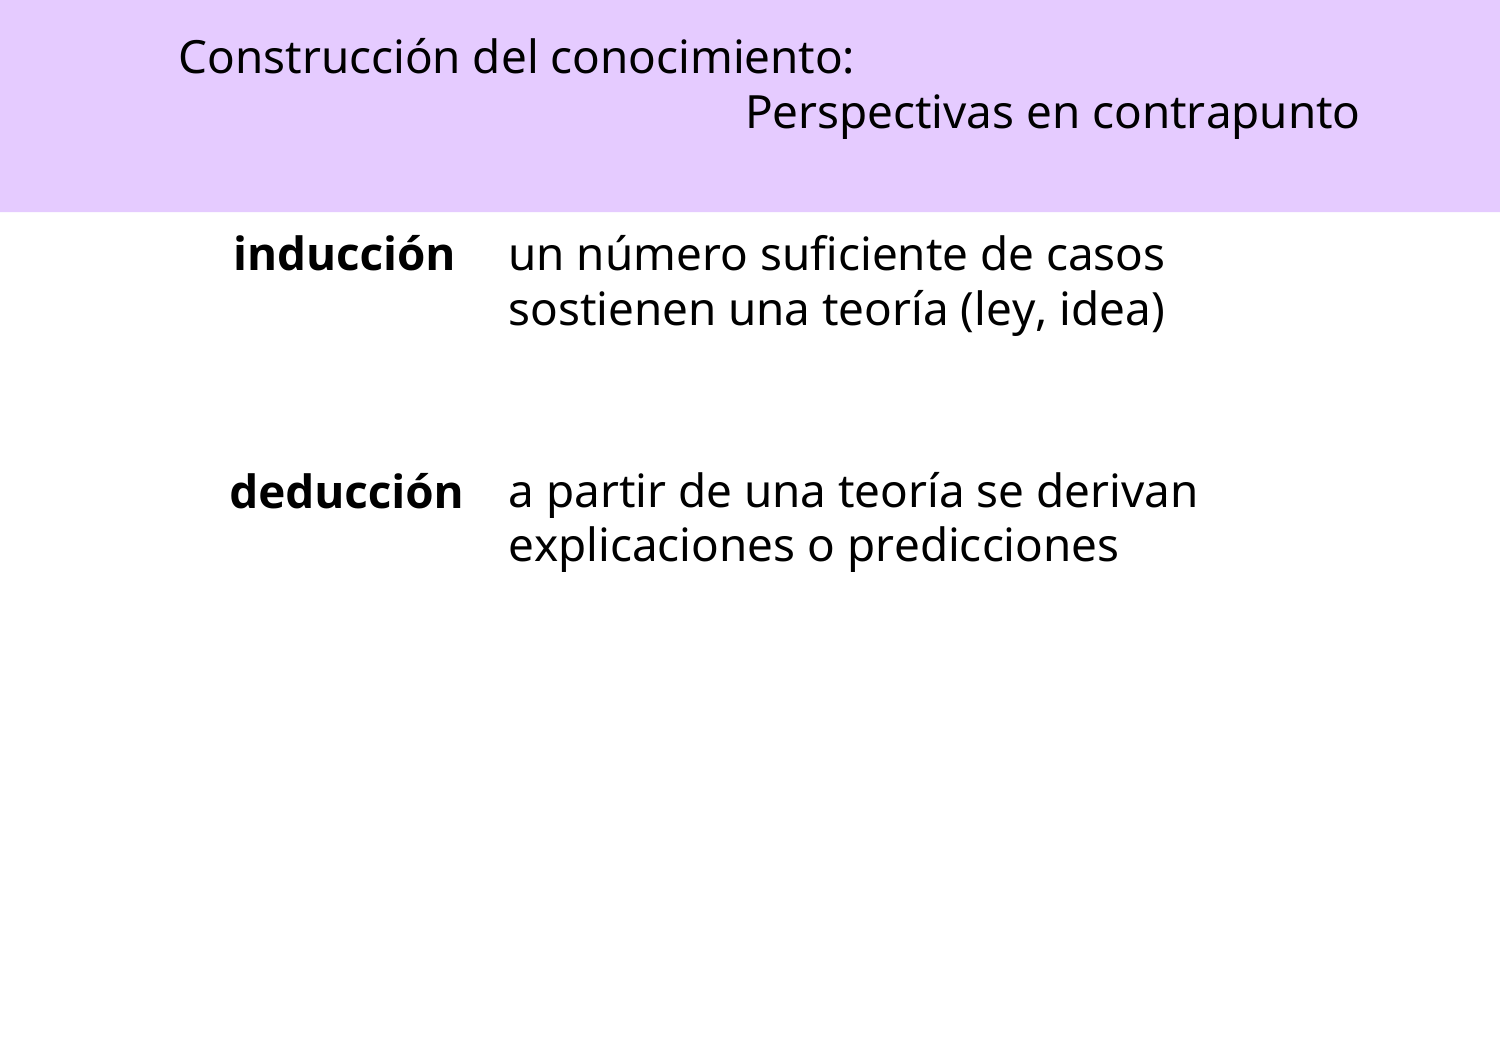

Construcción del conocimiento:
Perspectivas en contrapunto
inducción
un número suficiente de casos sostienen una teoría (ley, idea)
a partir de una teoría se derivan explicaciones o predicciones
deducción